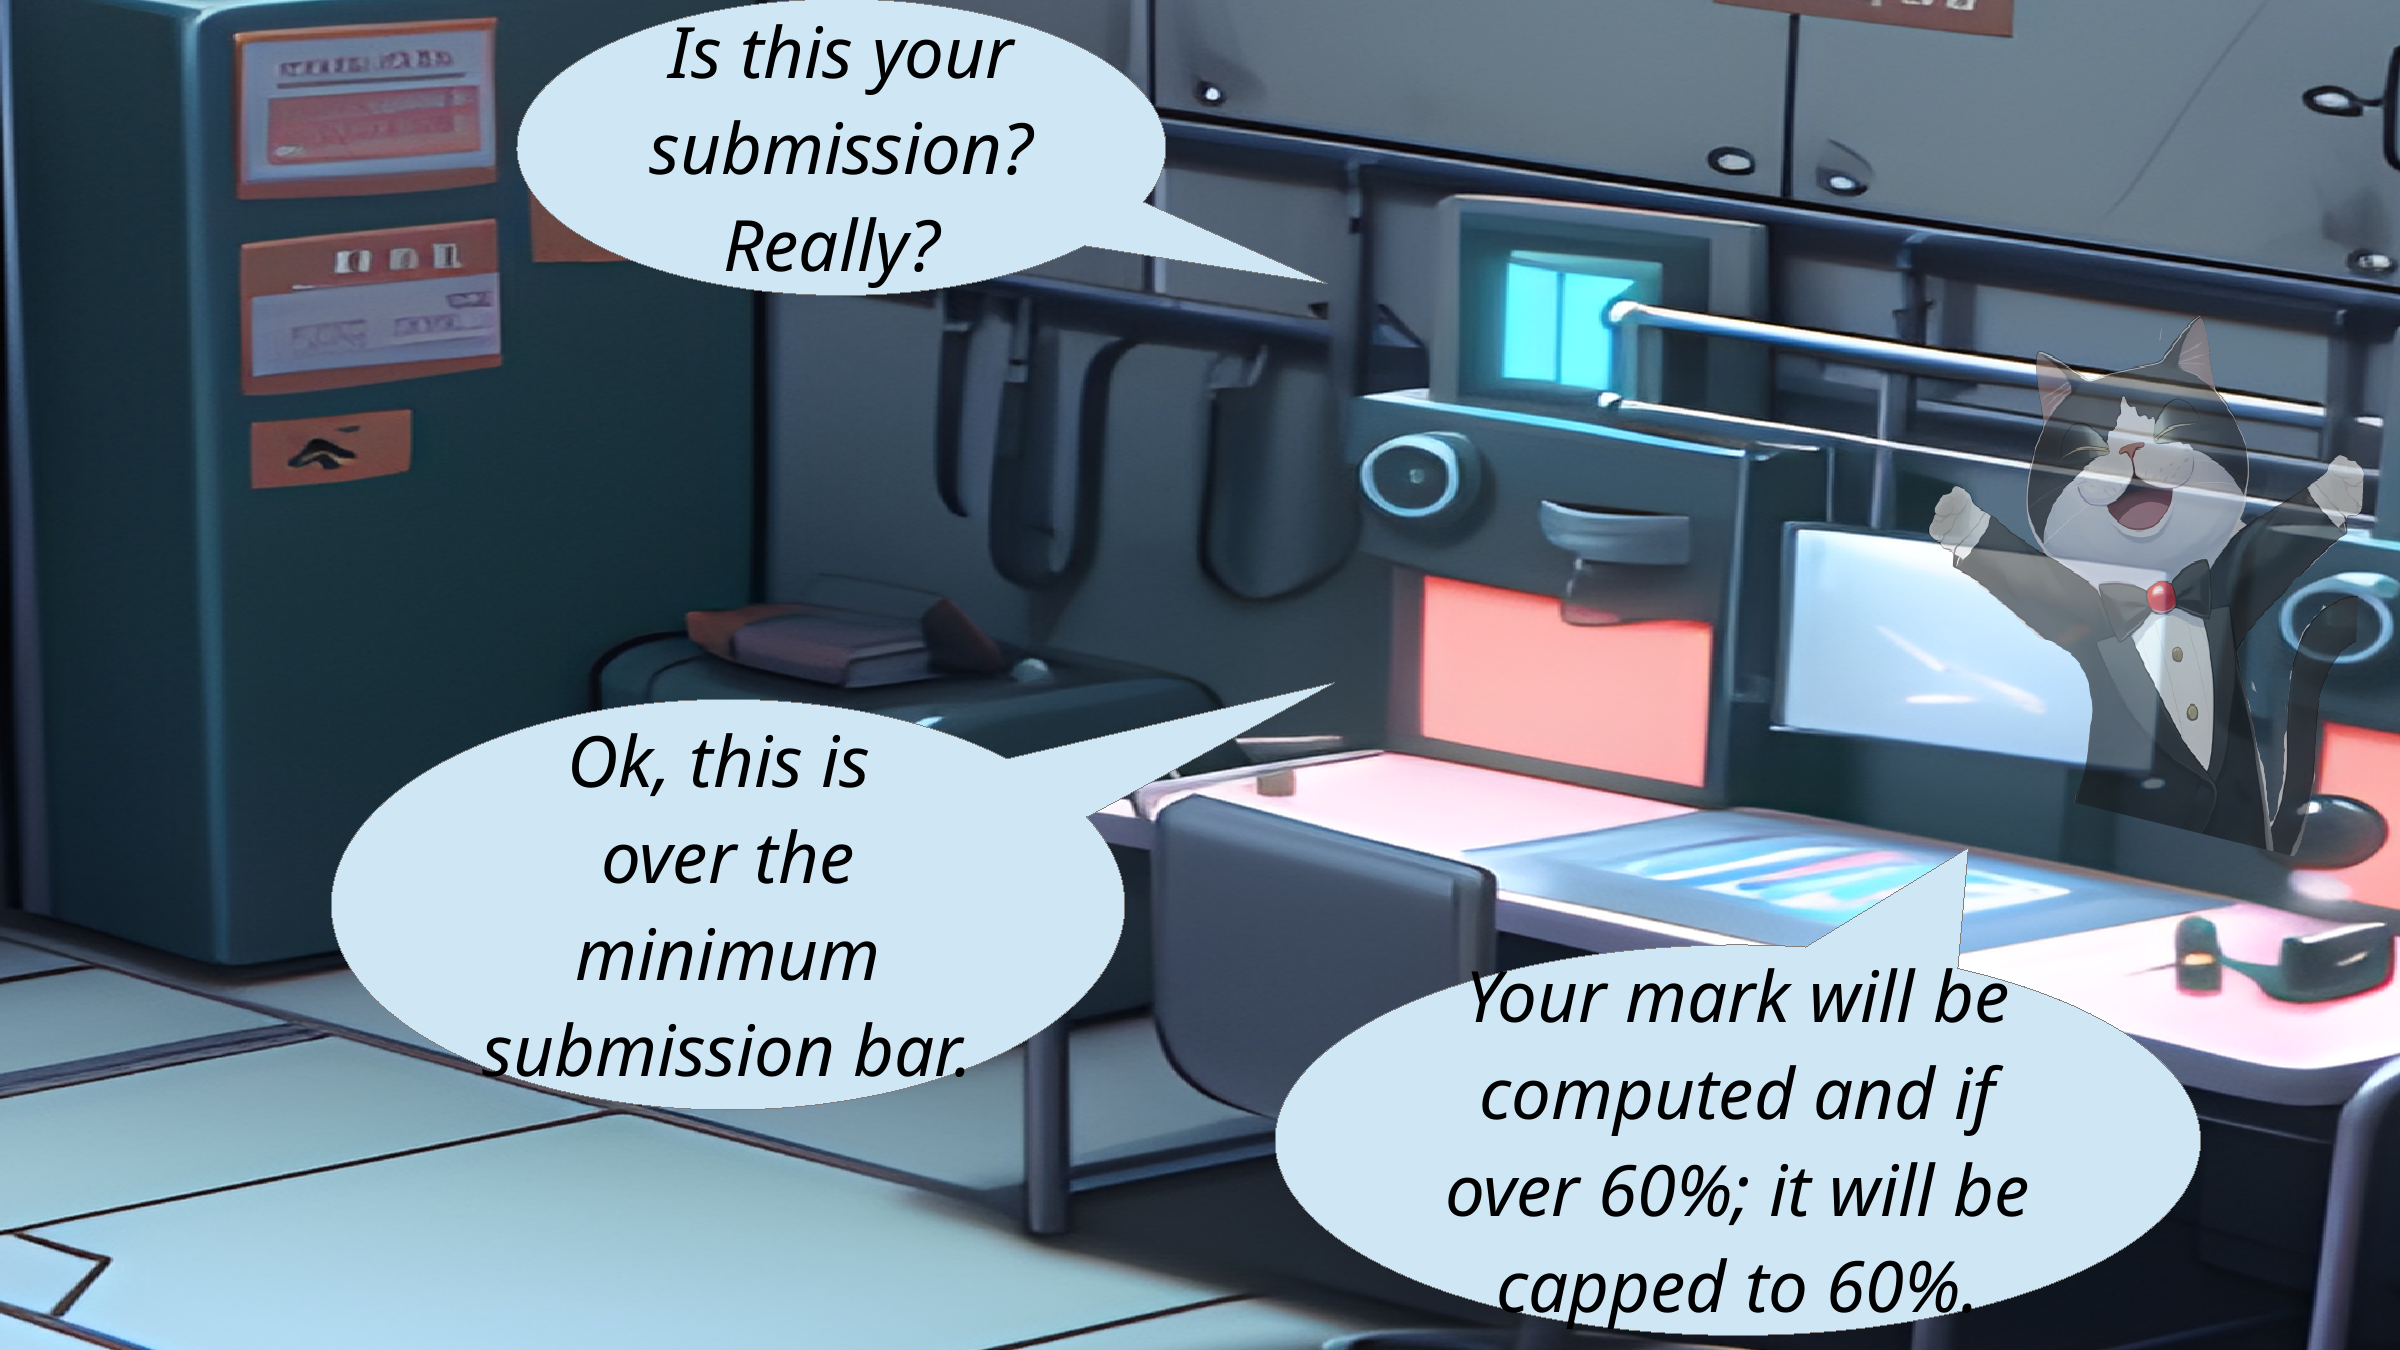

Is this your submission?Really?
Ok, this is
over the minimum submission bar.
Your mark will be computed and if over 60%; it will be capped to 60%.